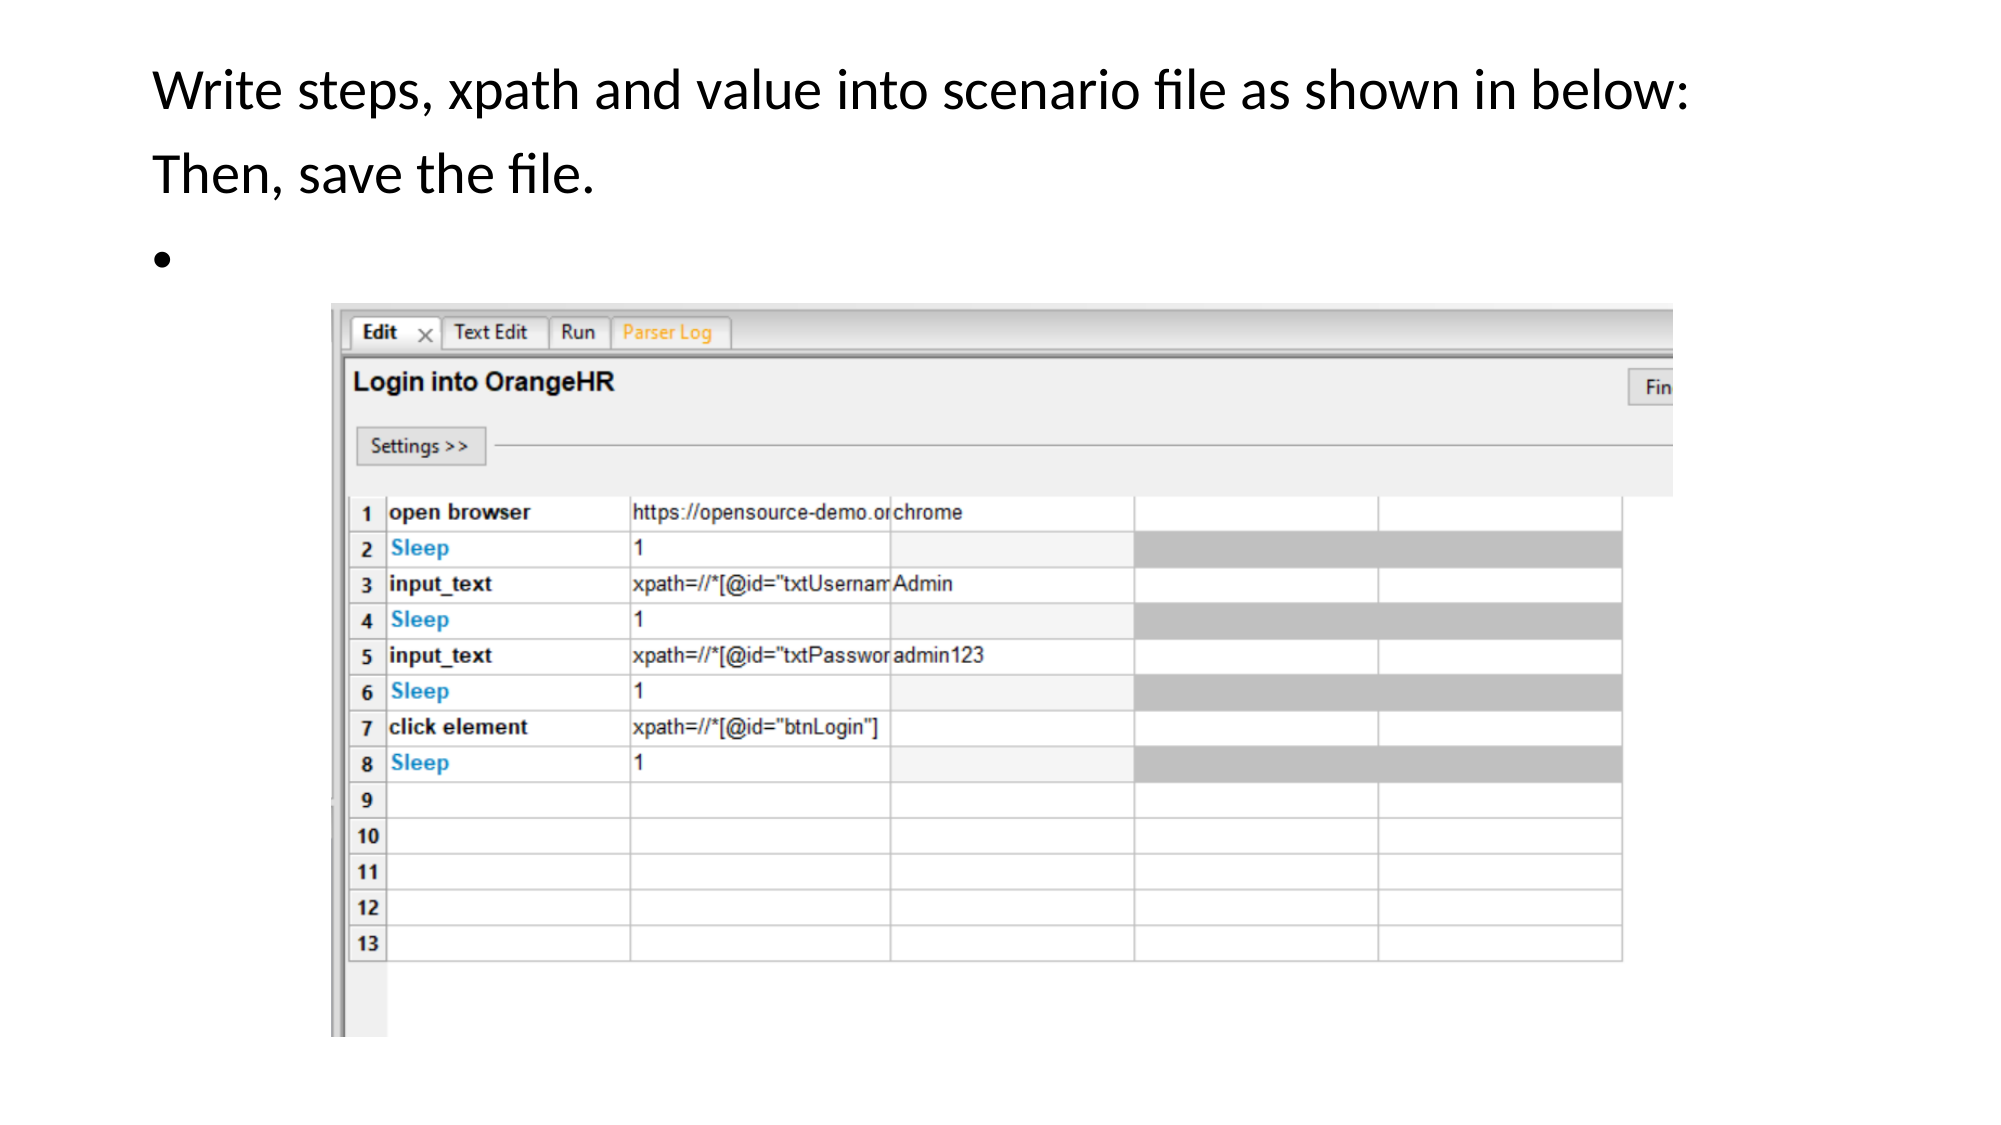

# Write steps, xpath and value into scenario file as shown in below:
Then, save the file.